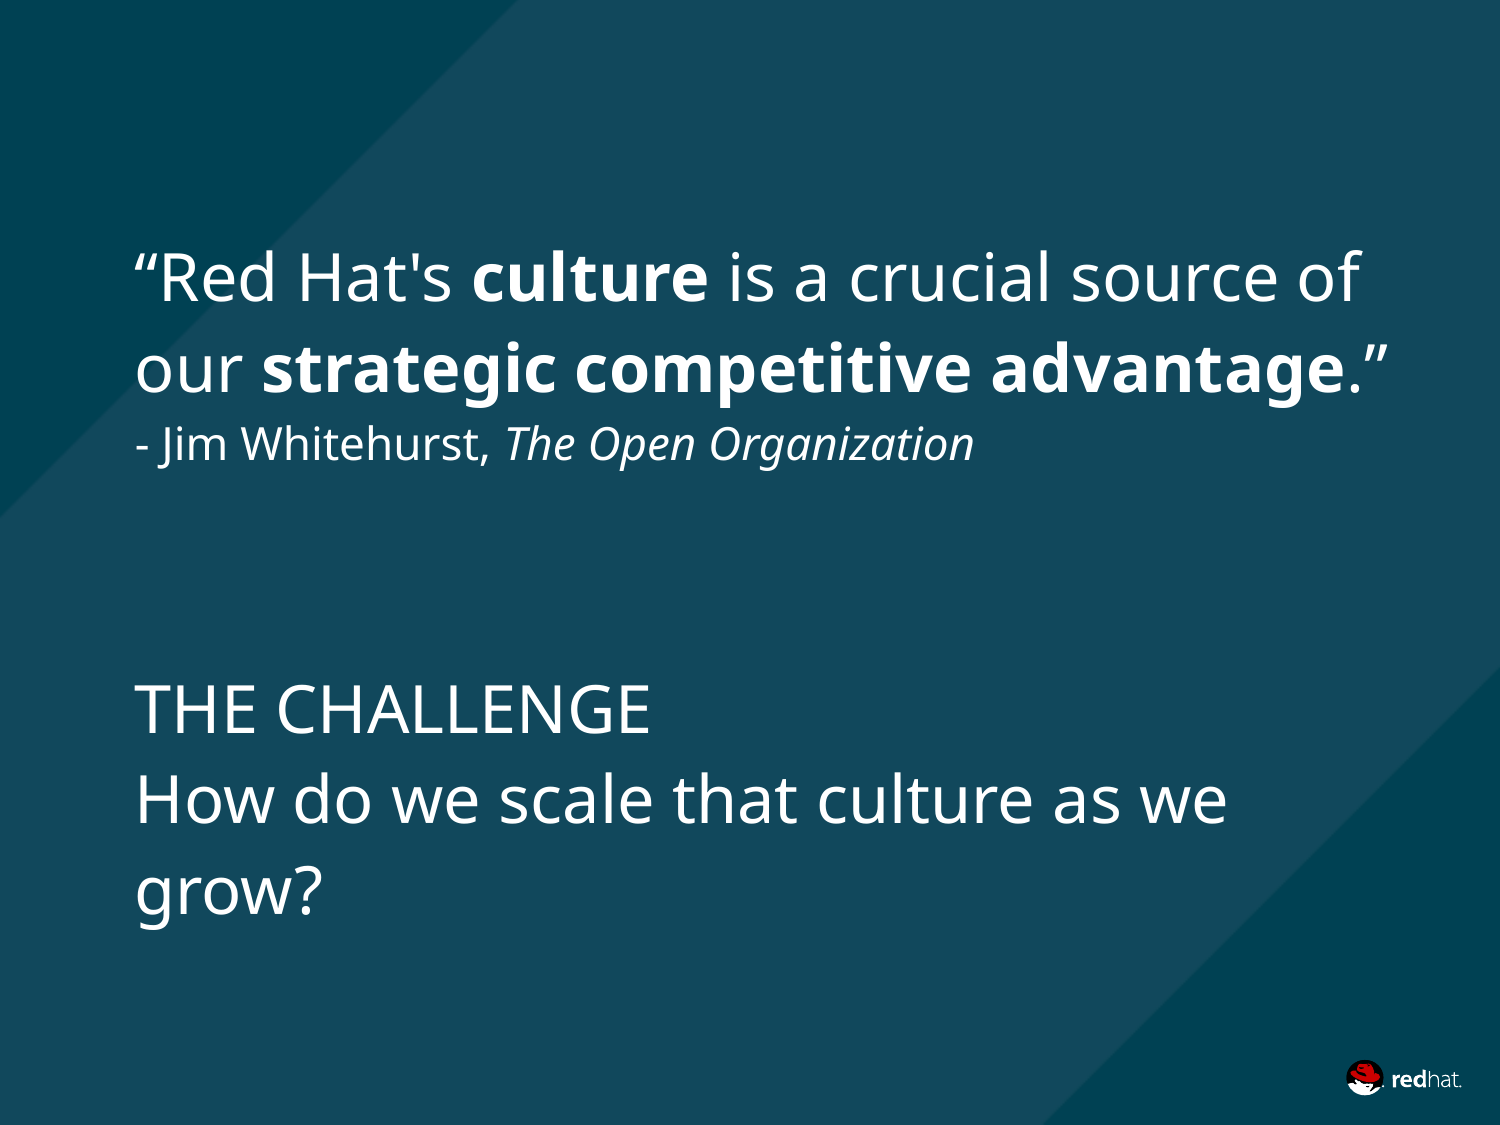

“Red Hat's culture is a crucial source of
our strategic competitive advantage.”
- Jim Whitehurst, The Open Organization
THE CHALLENGE
How do we scale that culture as we grow?
Leadership + Culture Strategy
7